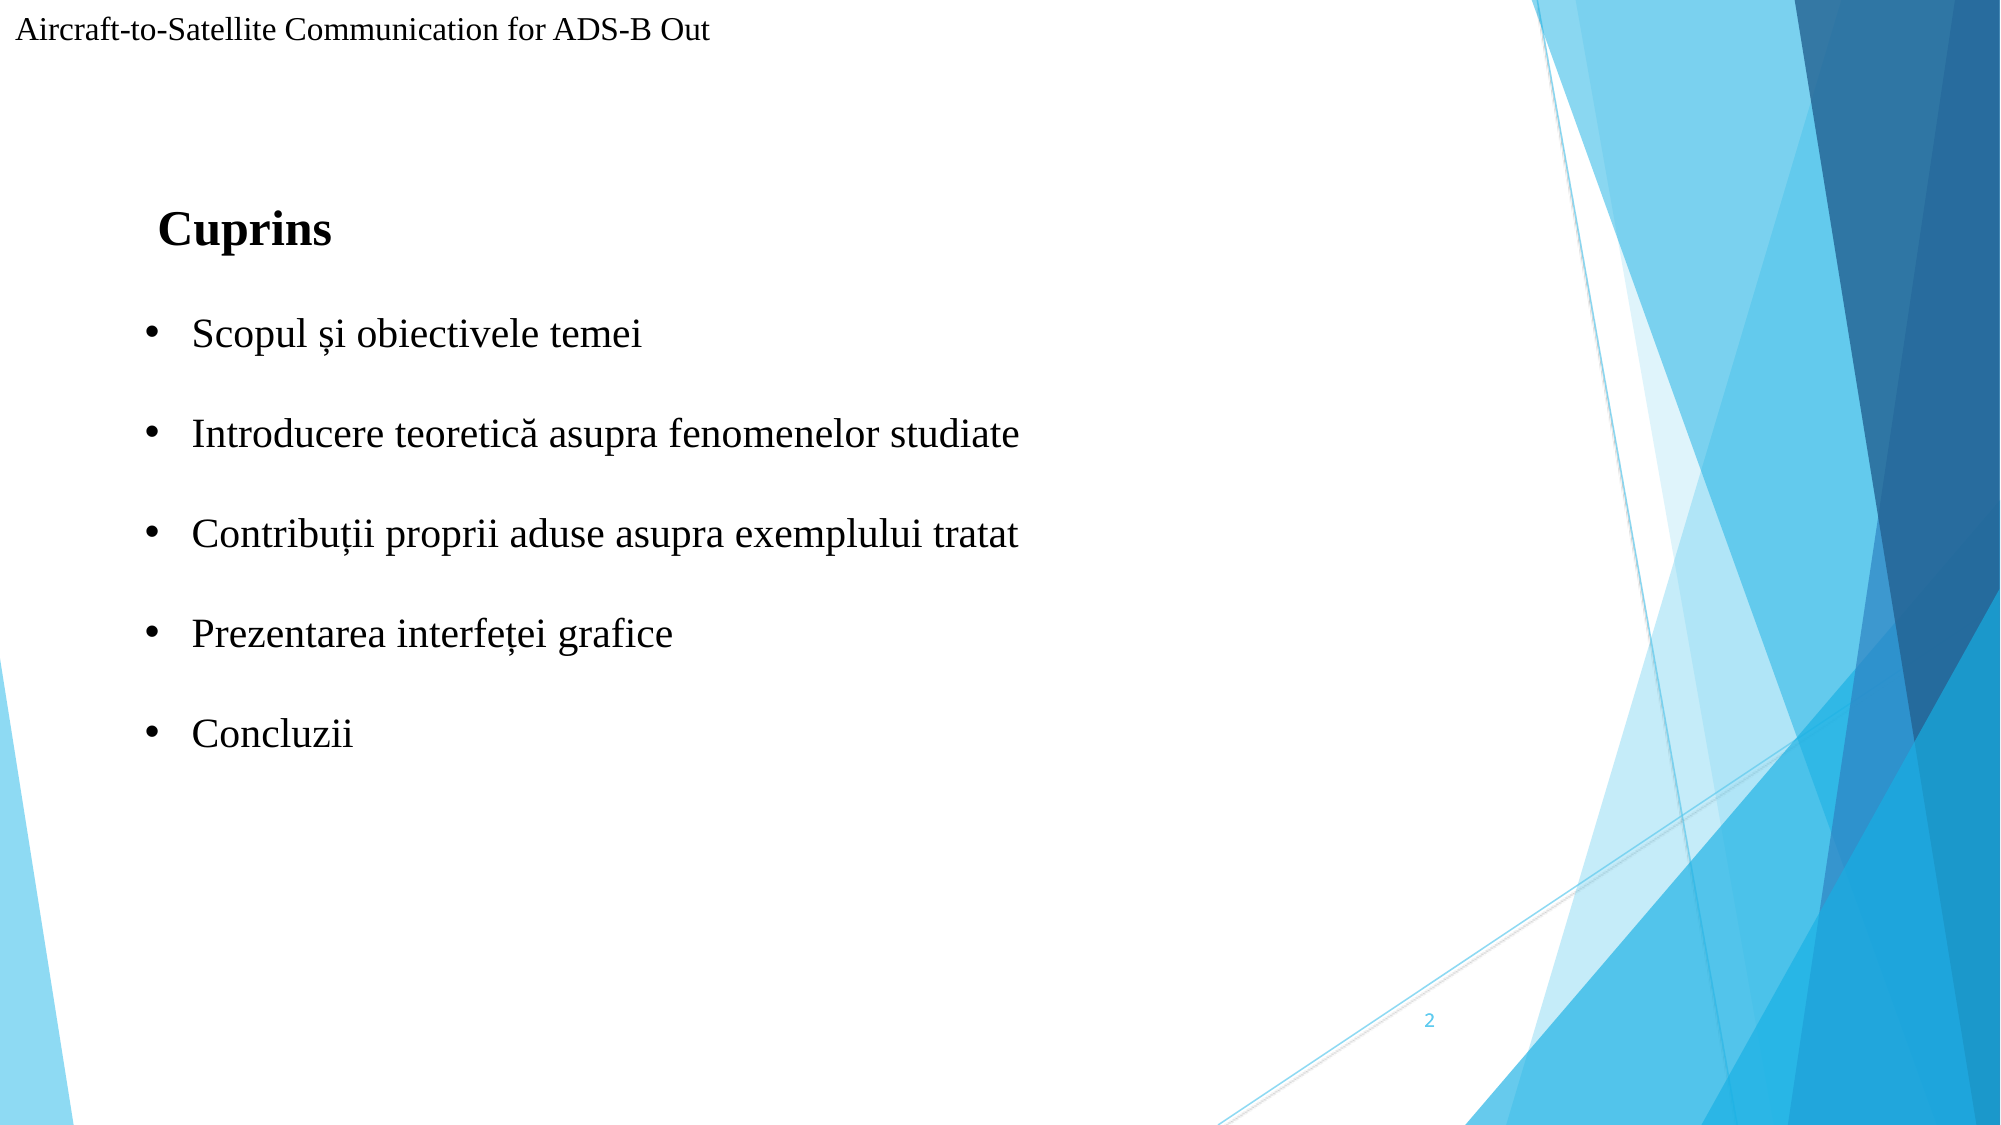

Aircraft-to-Satellite Communication for ADS-B Out
 Cuprins
Scopul și obiectivele temei
Introducere teoretică asupra fenomenelor studiate
Contribuții proprii aduse asupra exemplului tratat
Prezentarea interfeței grafice
Concluzii